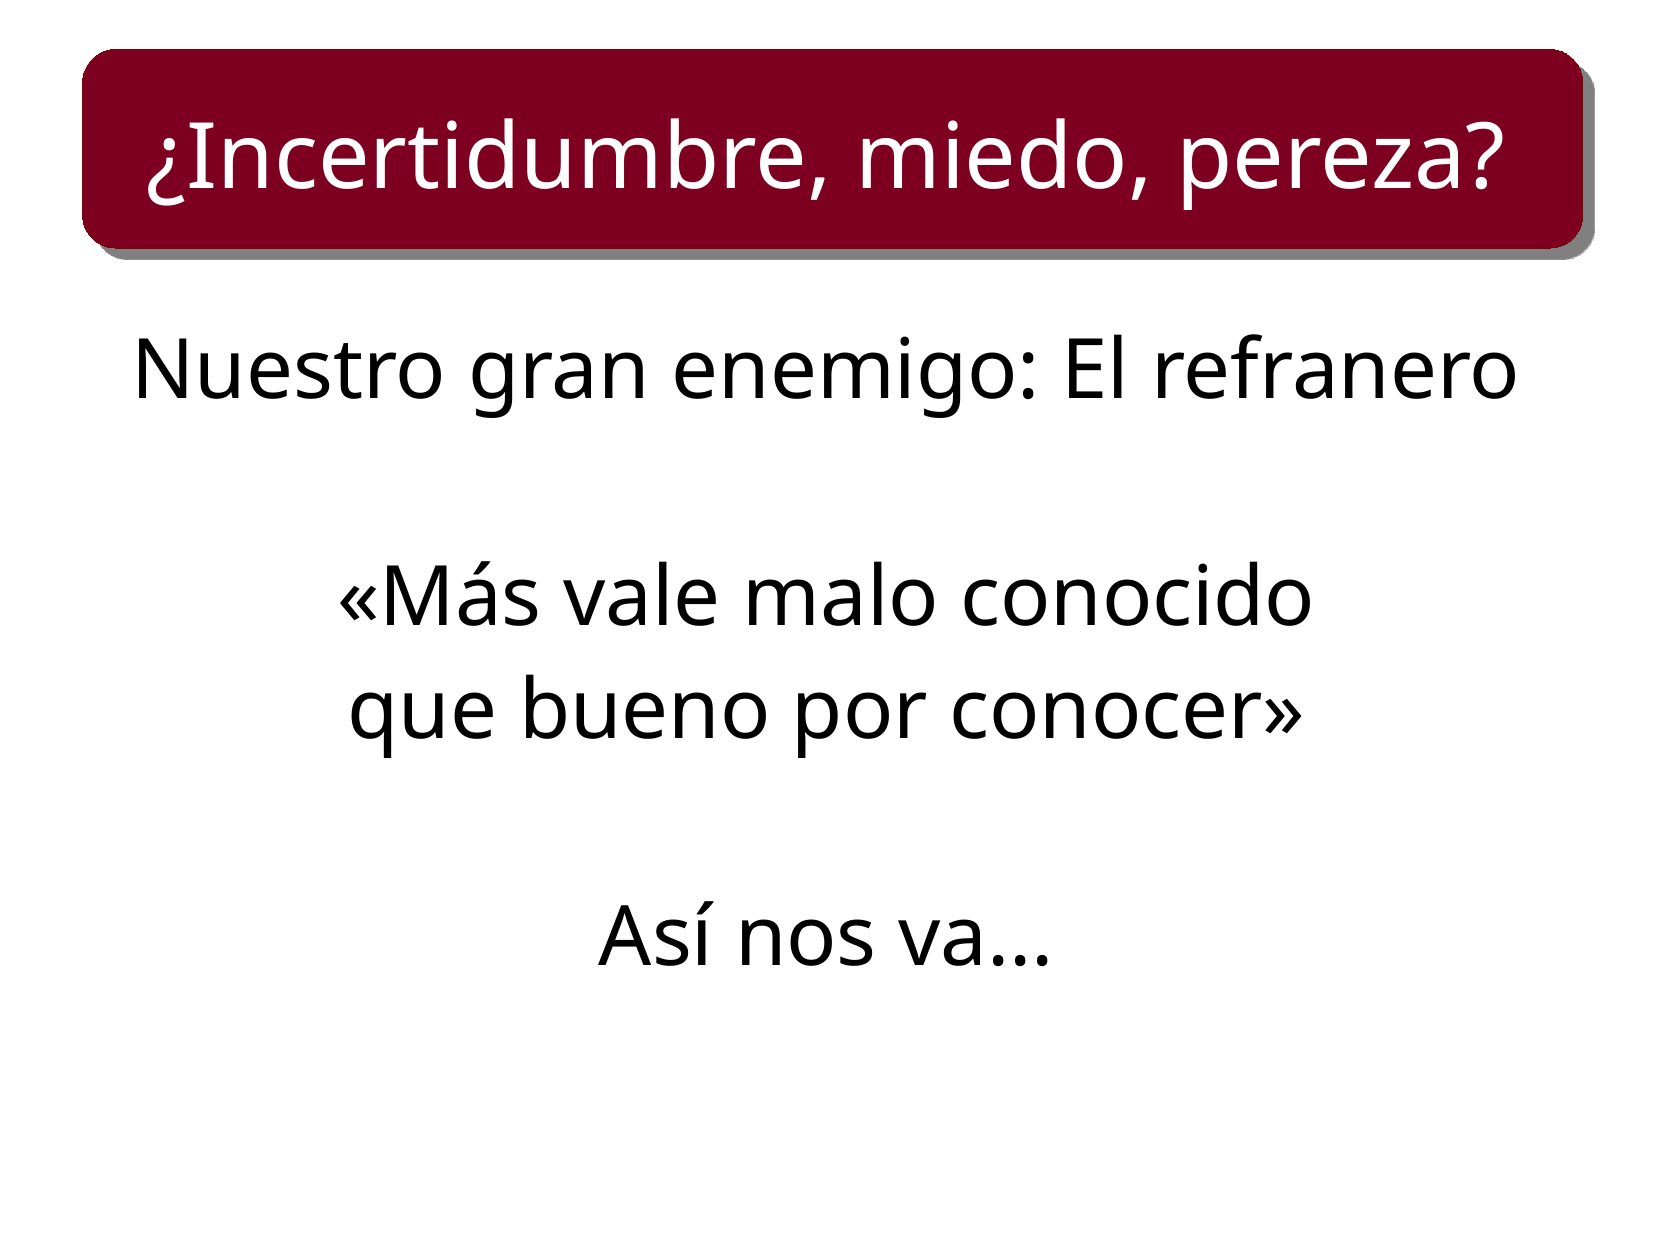

# ¿Incertidumbre, miedo, pereza?
Nuestro gran enemigo: El refranero
«Más vale malo conocido
que bueno por conocer»
Así nos va...